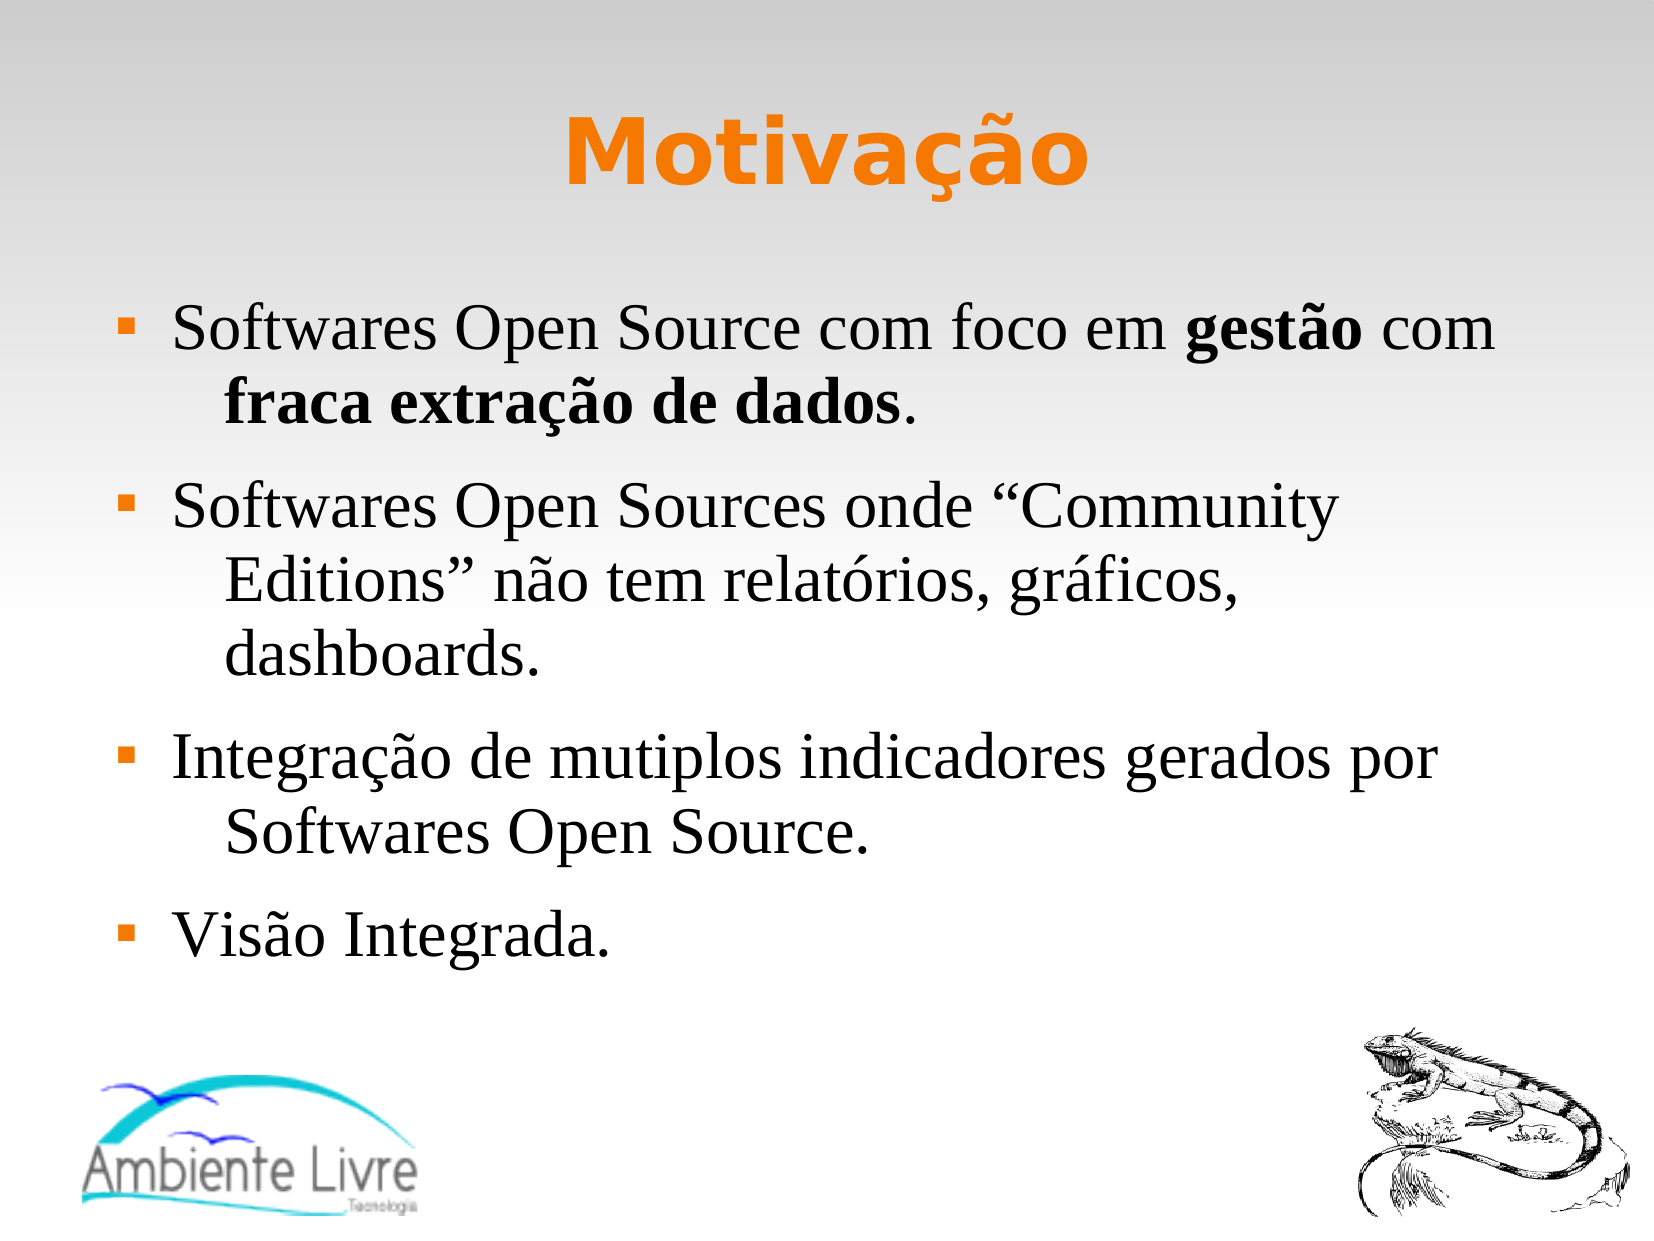

# Motivação
Softwares Open Source com foco em gestão com fraca extração de dados.
Softwares Open Sources onde “Community Editions” não tem relatórios, gráficos, dashboards.
Integração de mutiplos indicadores gerados por Softwares Open Source.
Visão Integrada.